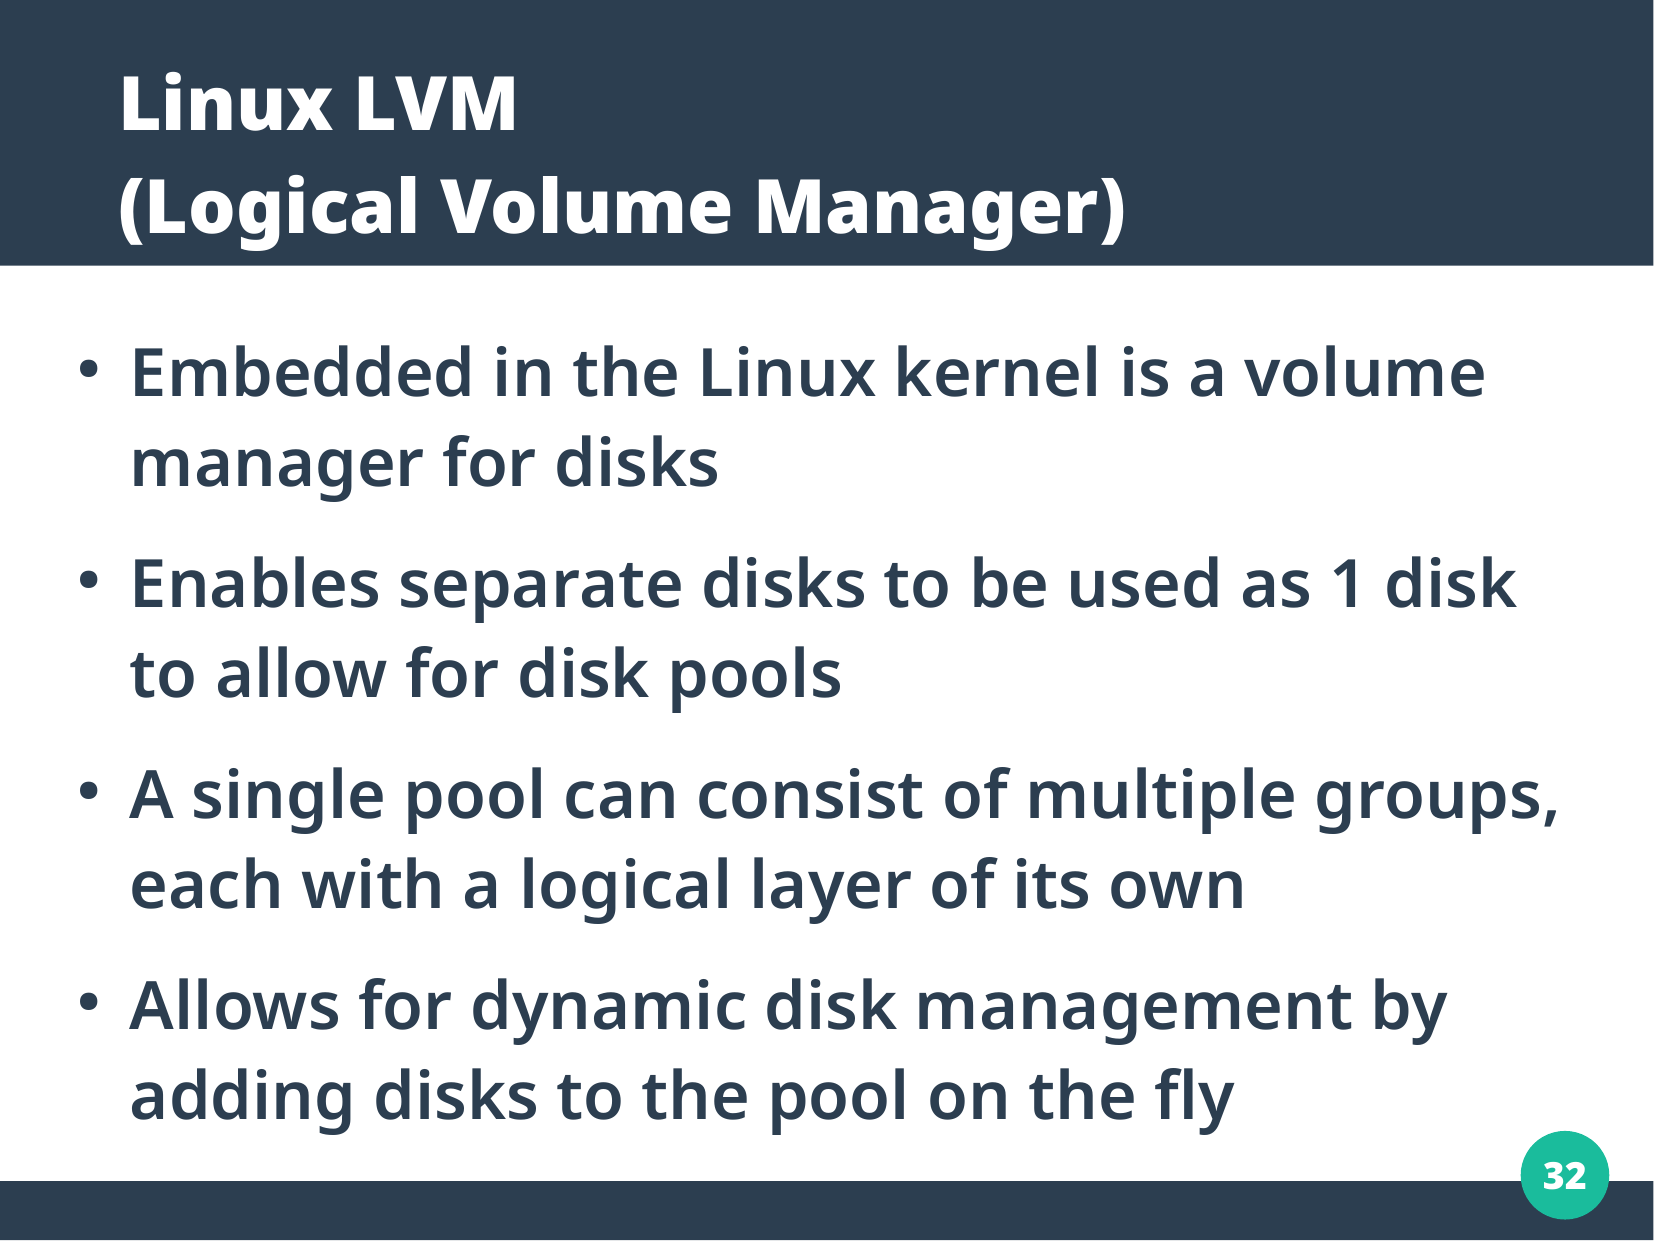

# Linux LVM (Logical Volume Manager)
Embedded in the Linux kernel is a volume manager for disks
Enables separate disks to be used as 1 disk to allow for disk pools
A single pool can consist of multiple groups, each with a logical layer of its own
Allows for dynamic disk management by adding disks to the pool on the fly
32